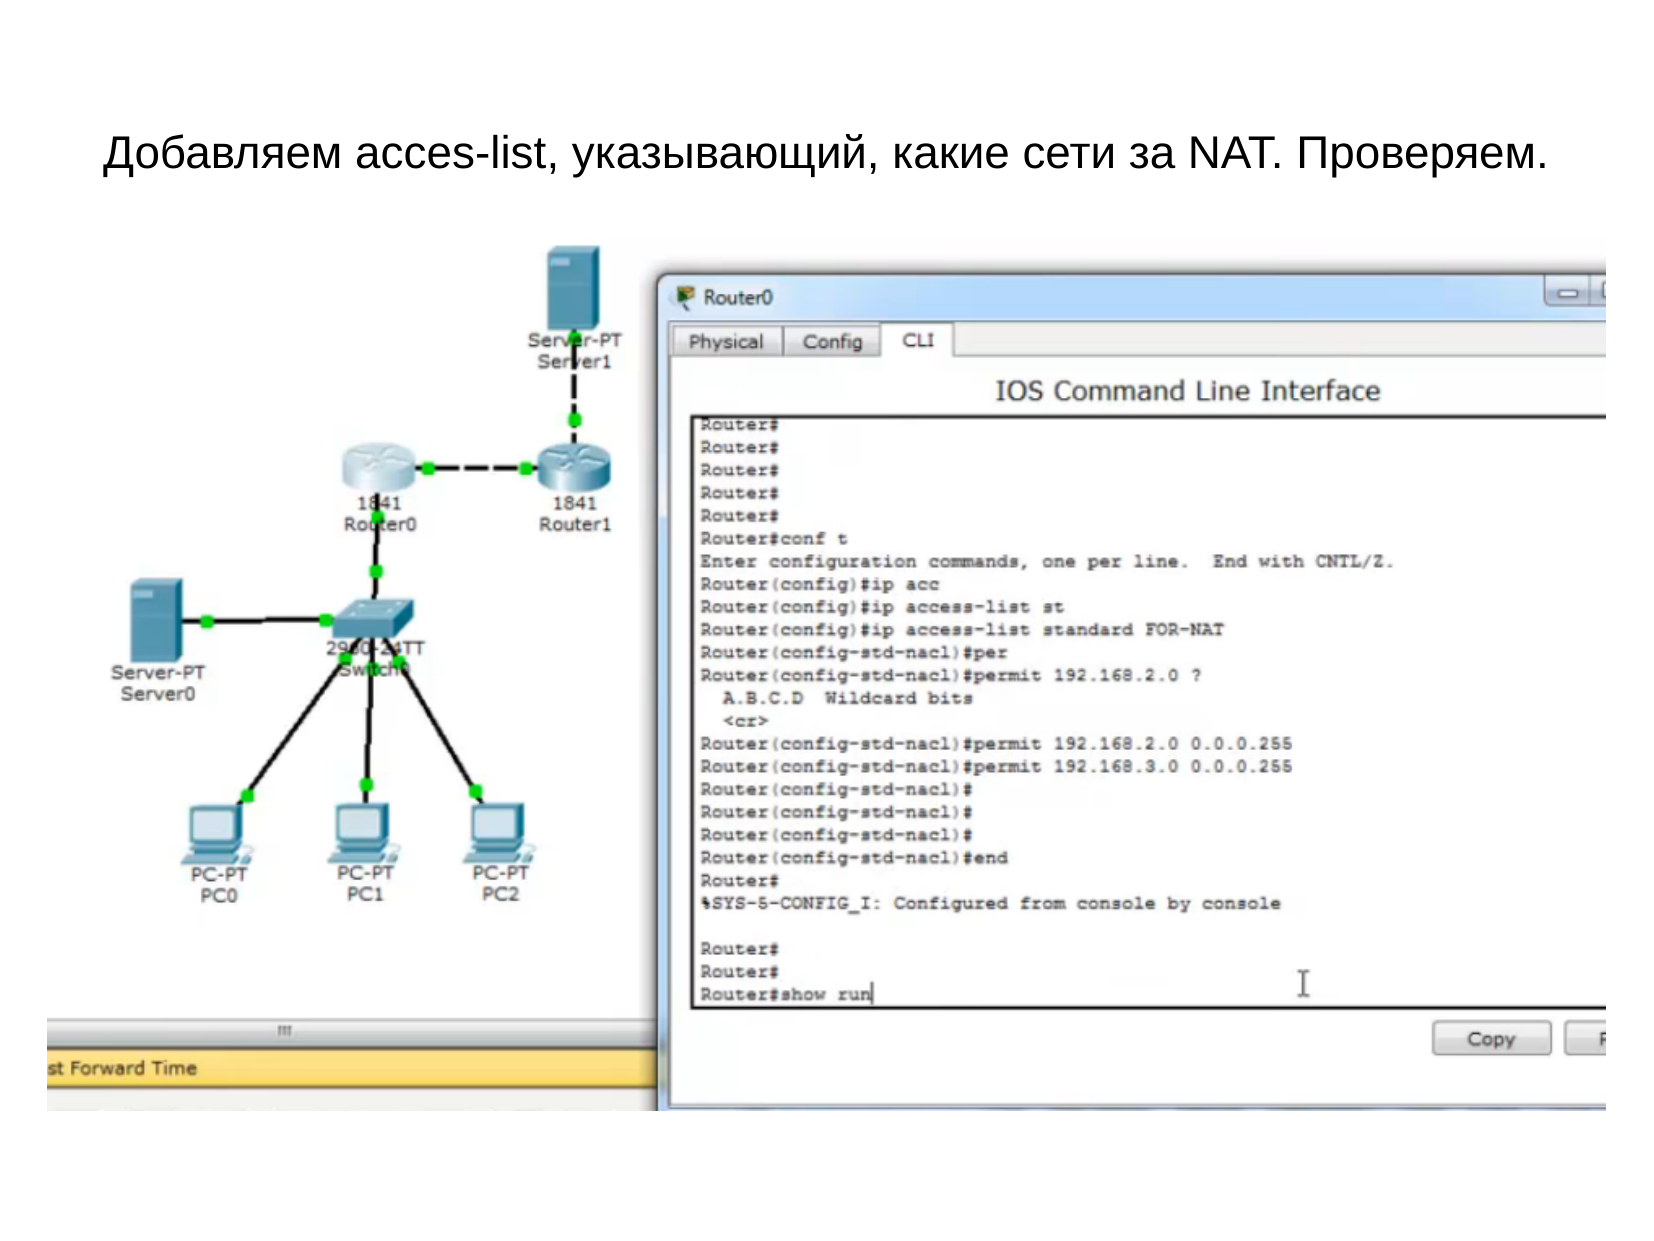

# Добавляем acces-list, указывающий, какие сети за NAT. Проверяем.